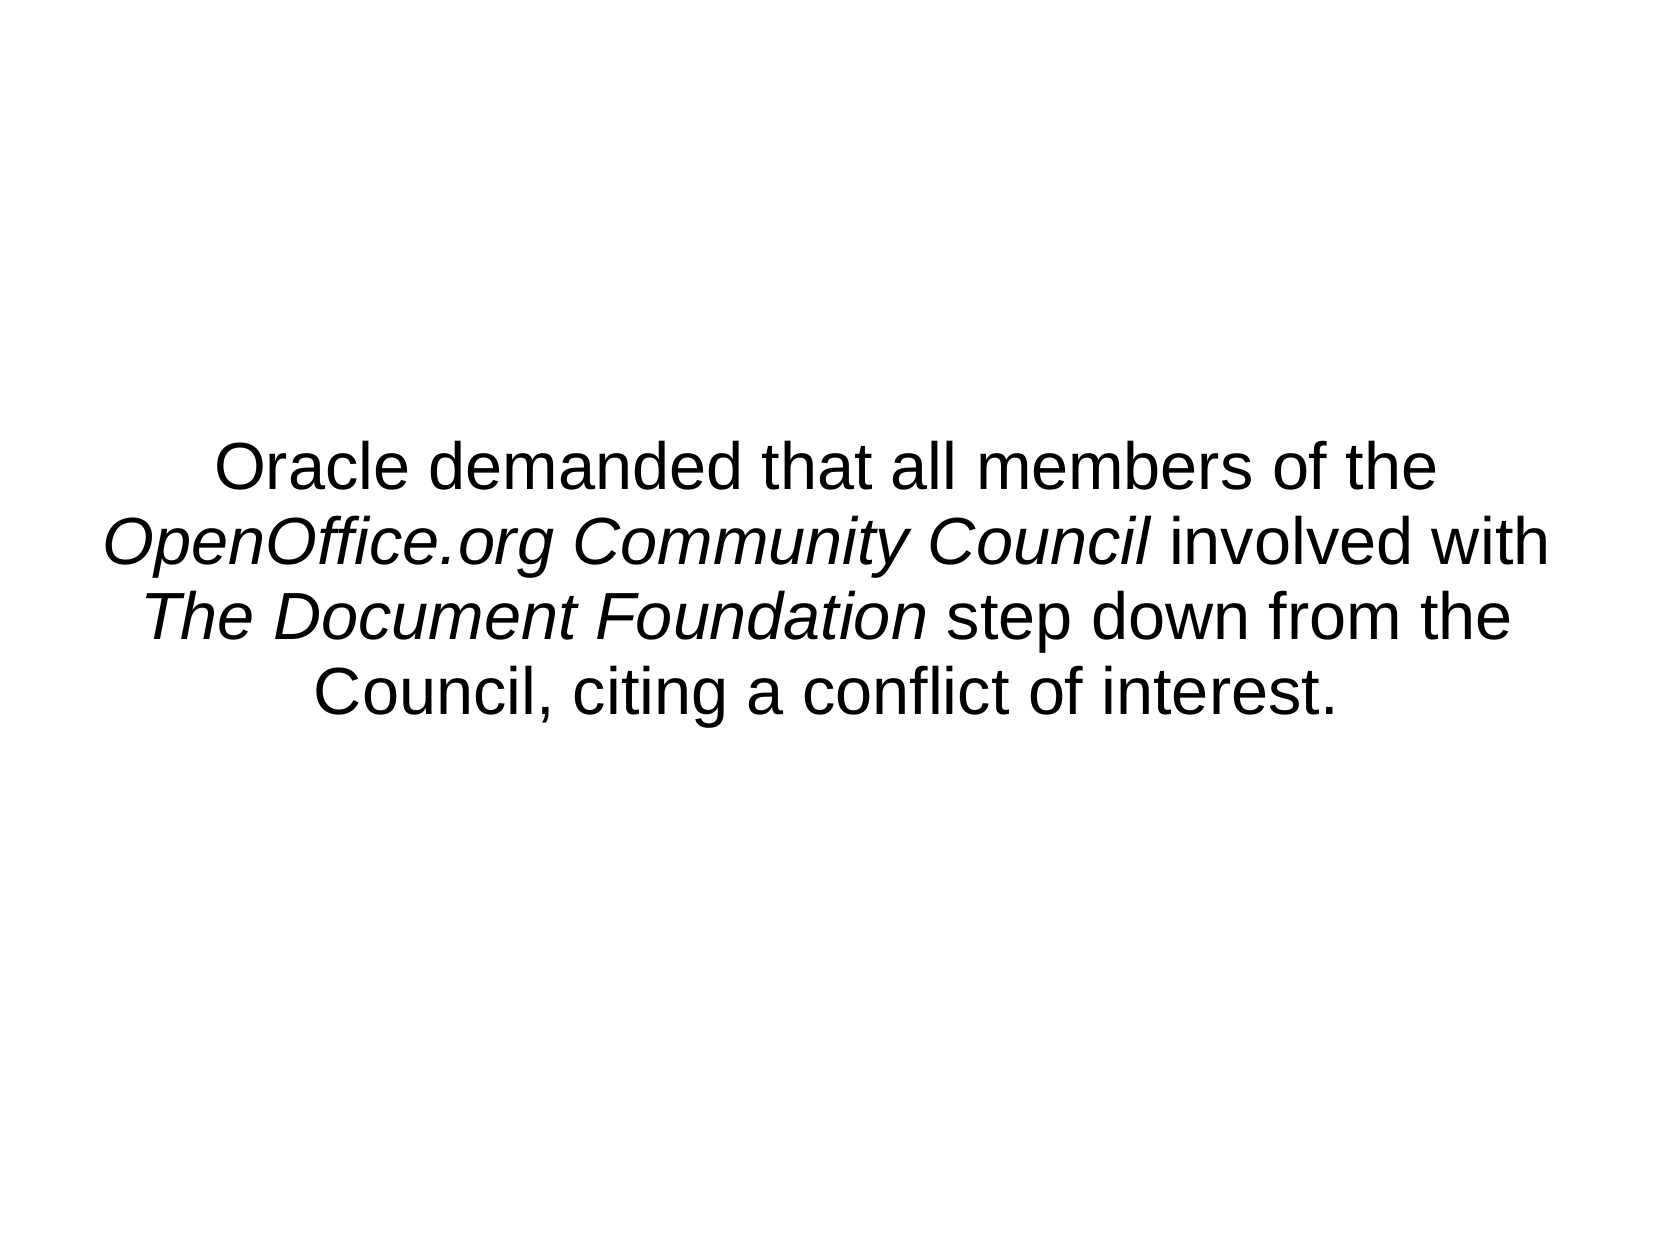

# Oracle demanded that all members of the OpenOffice.org Community Council involved with The Document Foundation step down from the Council, citing a conflict of interest.